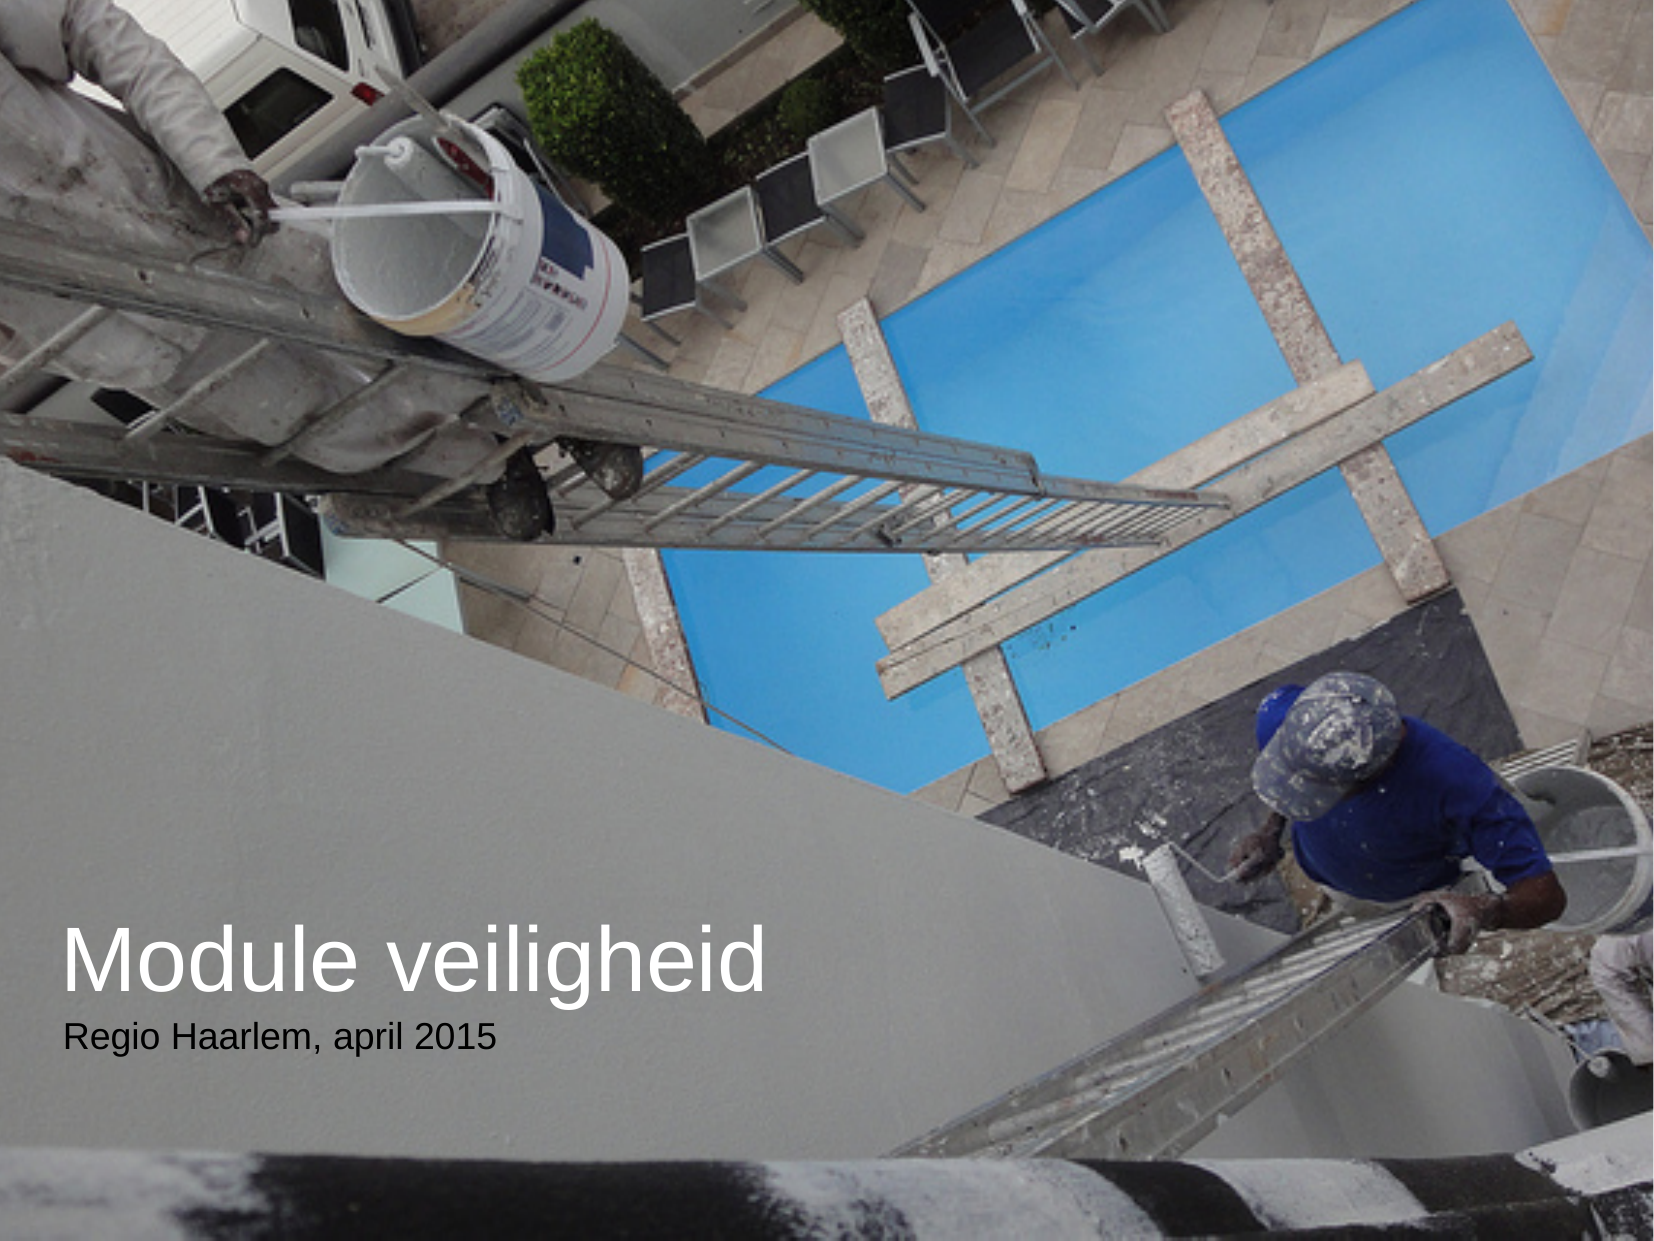

# Module veiligheid
Regio Haarlem, april 2015
photo from individual8's photostream on Flickr